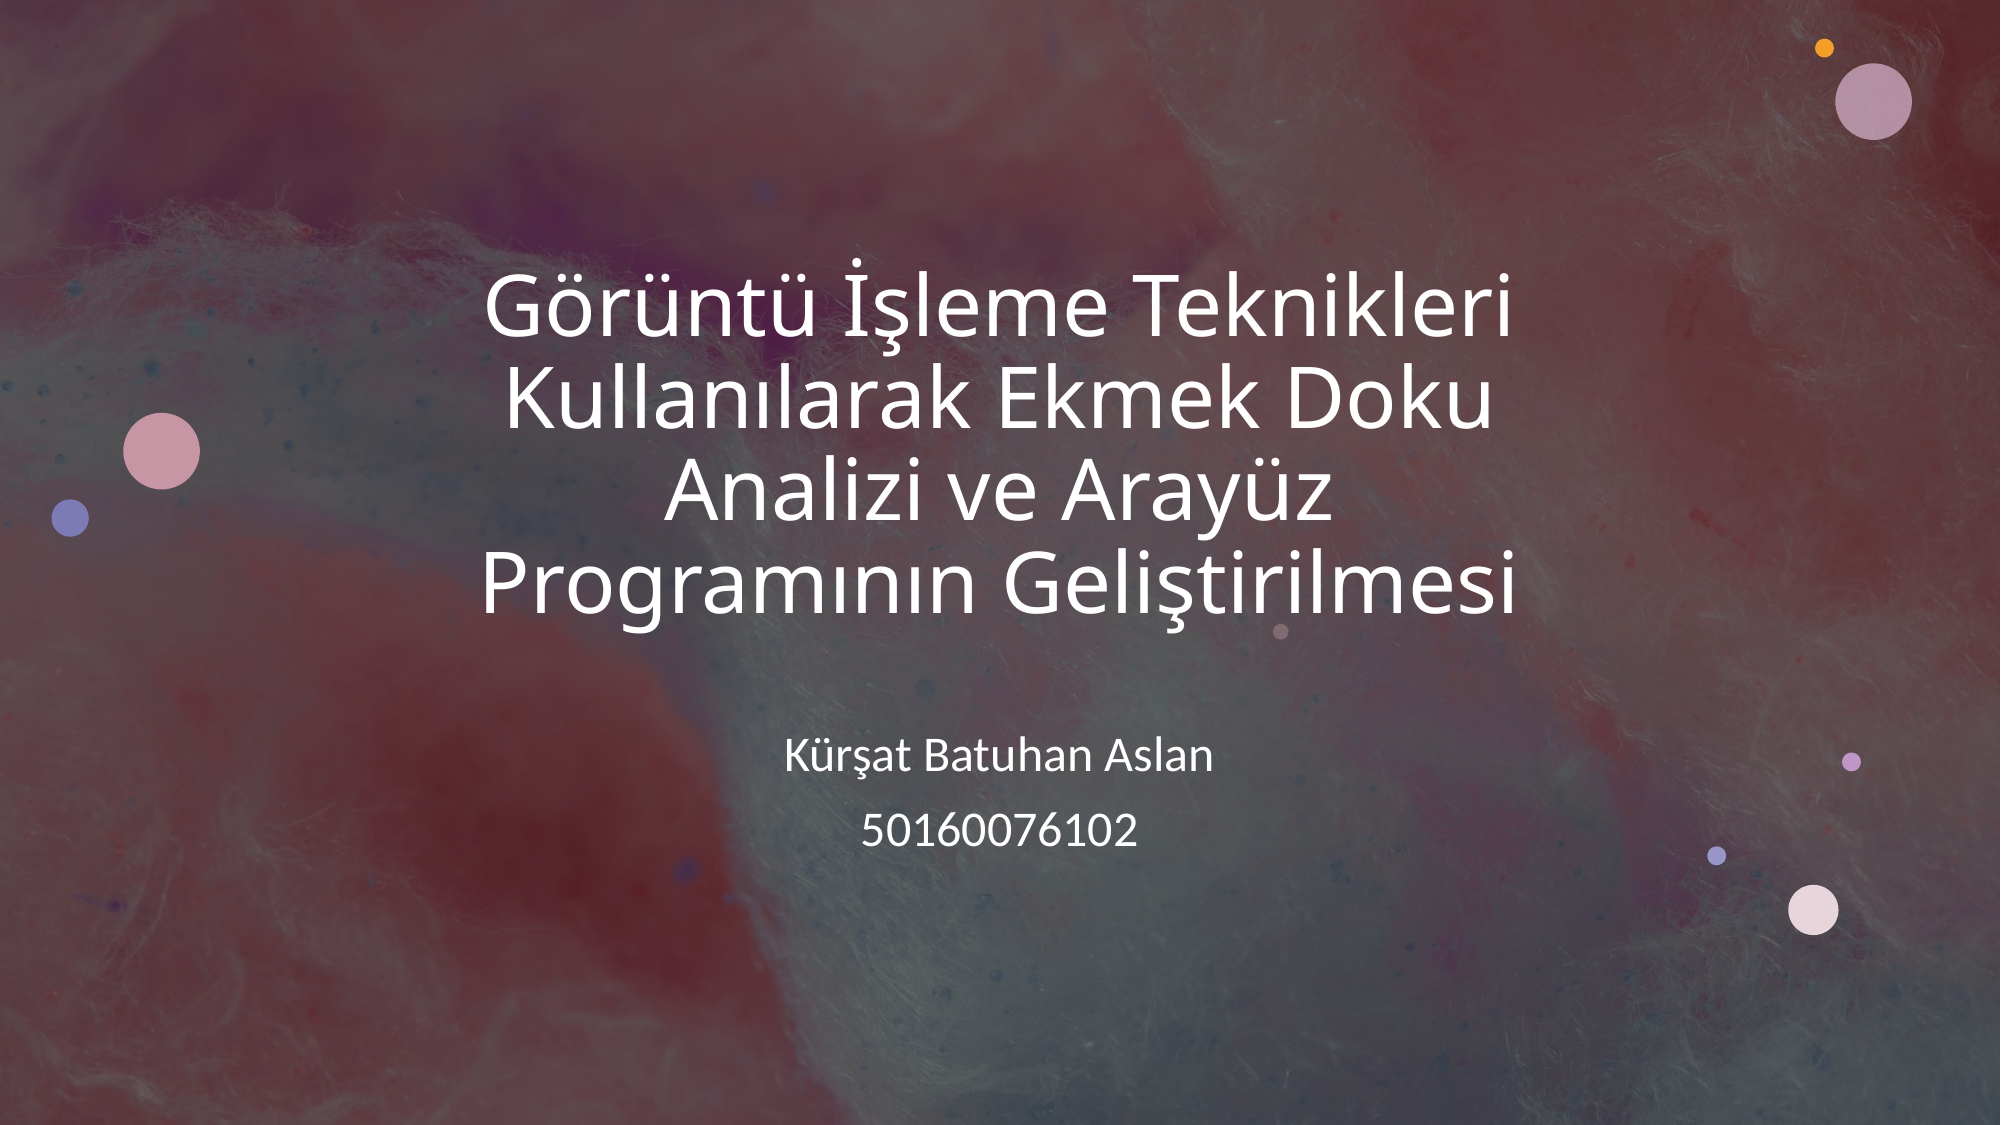

# Görüntü İşleme Teknikleri Kullanılarak Ekmek Doku Analizi ve Arayüz Programının Geliştirilmesi
Kürşat Batuhan Aslan
50160076102